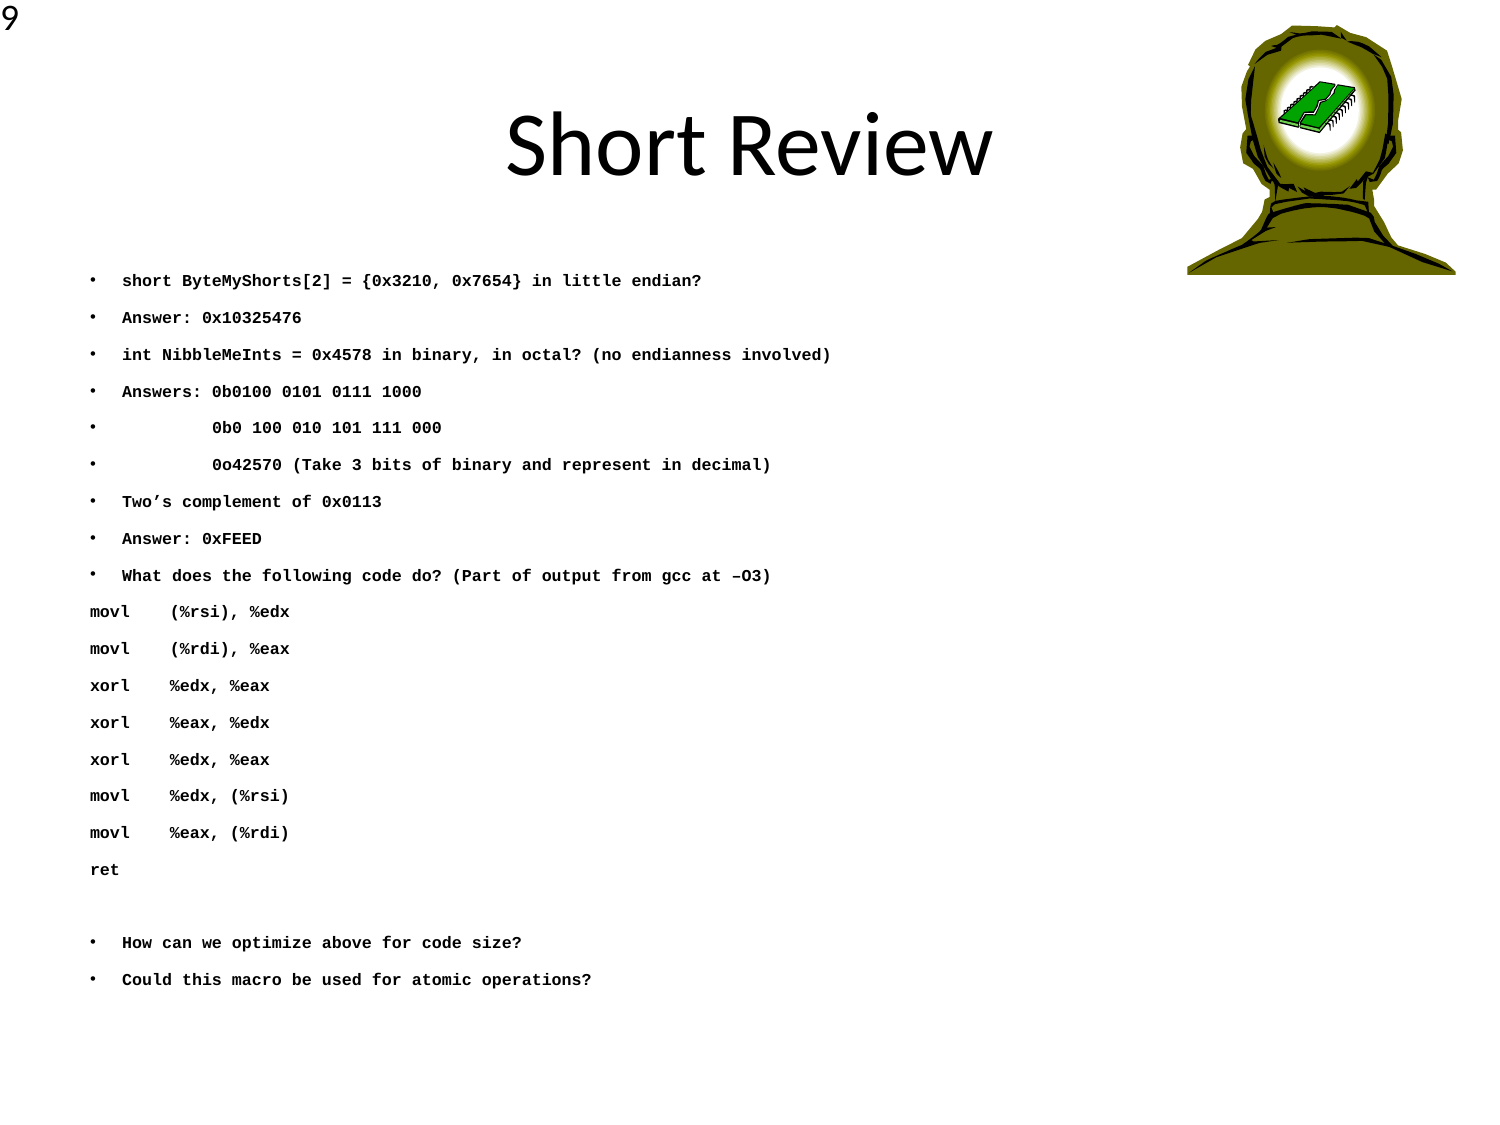

# Short Review
short ByteMyShorts[2] = {0x3210, 0x7654} in little endian?
Answer: 0x10325476
int NibbleMeInts = 0x4578 in binary, in octal? (no endianness involved)
Answers: 0b0100 0101 0111 1000
 0b0 100 010 101 111 000
 0o42570 (Take 3 bits of binary and represent in decimal)
Two’s complement of 0x0113
Answer: 0xFEED
What does the following code do? (Part of output from gcc at –O3)
movl (%rsi), %edx
movl (%rdi), %eax
xorl %edx, %eax
xorl %eax, %edx
xorl %edx, %eax
movl %edx, (%rsi)
movl %eax, (%rdi)
ret
How can we optimize above for code size?
Could this macro be used for atomic operations?